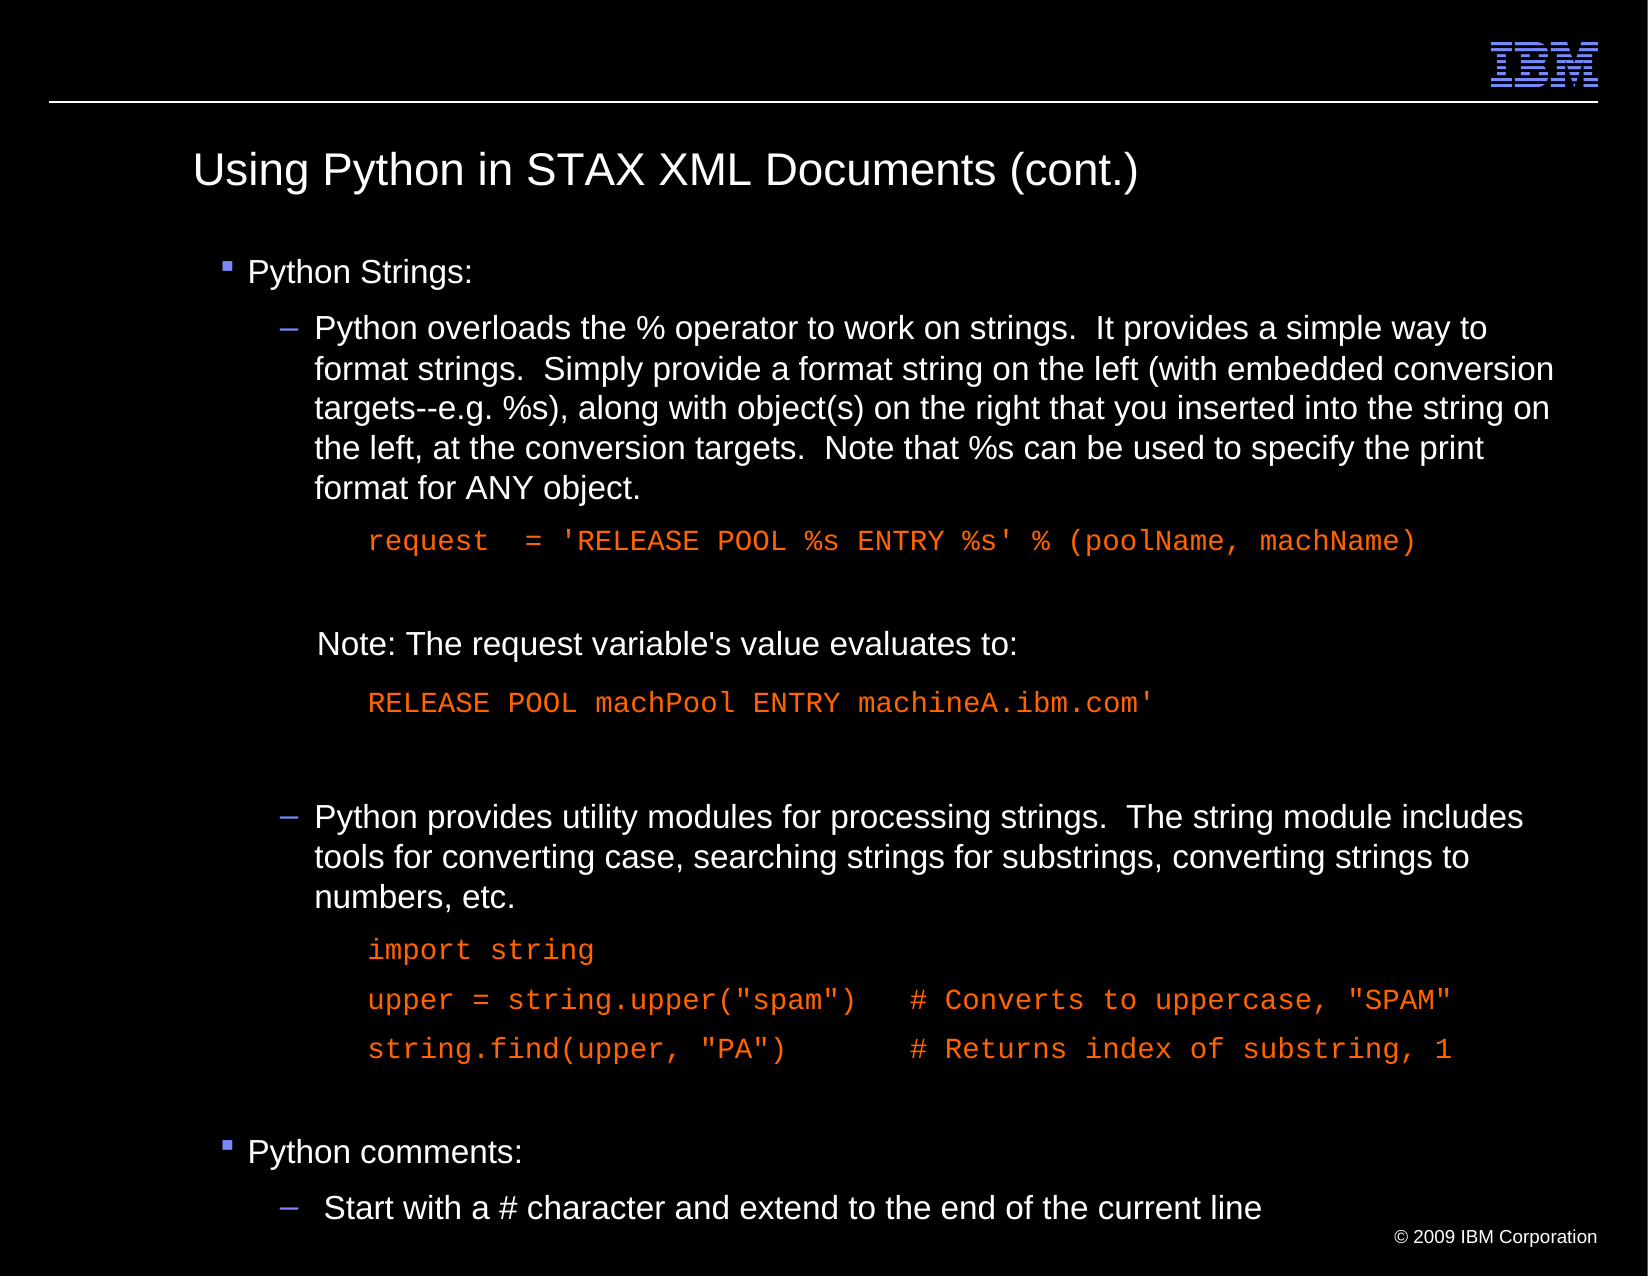

# Using Python in STAX XML Documents (cont.)
Python Strings:
Python overloads the % operator to work on strings. It provides a simple way to format strings. Simply provide a format string on the left (with embedded conversion targets--e.g. %s), along with object(s) on the right that you inserted into the string on the left, at the conversion targets. Note that %s can be used to specify the print format for ANY object.
 request = 'RELEASE POOL %s ENTRY %s' % (poolName, machName)
 Note: The request variable's value evaluates to:
 RELEASE POOL machPool ENTRY machineA.ibm.com'
Python provides utility modules for processing strings. The string module includes tools for converting case, searching strings for substrings, converting strings to numbers, etc.
 import string
 upper = string.upper("spam") # Converts to uppercase, "SPAM"
 string.find(upper, "PA") # Returns index of substring, 1
Python comments:
 Start with a # character and extend to the end of the current line